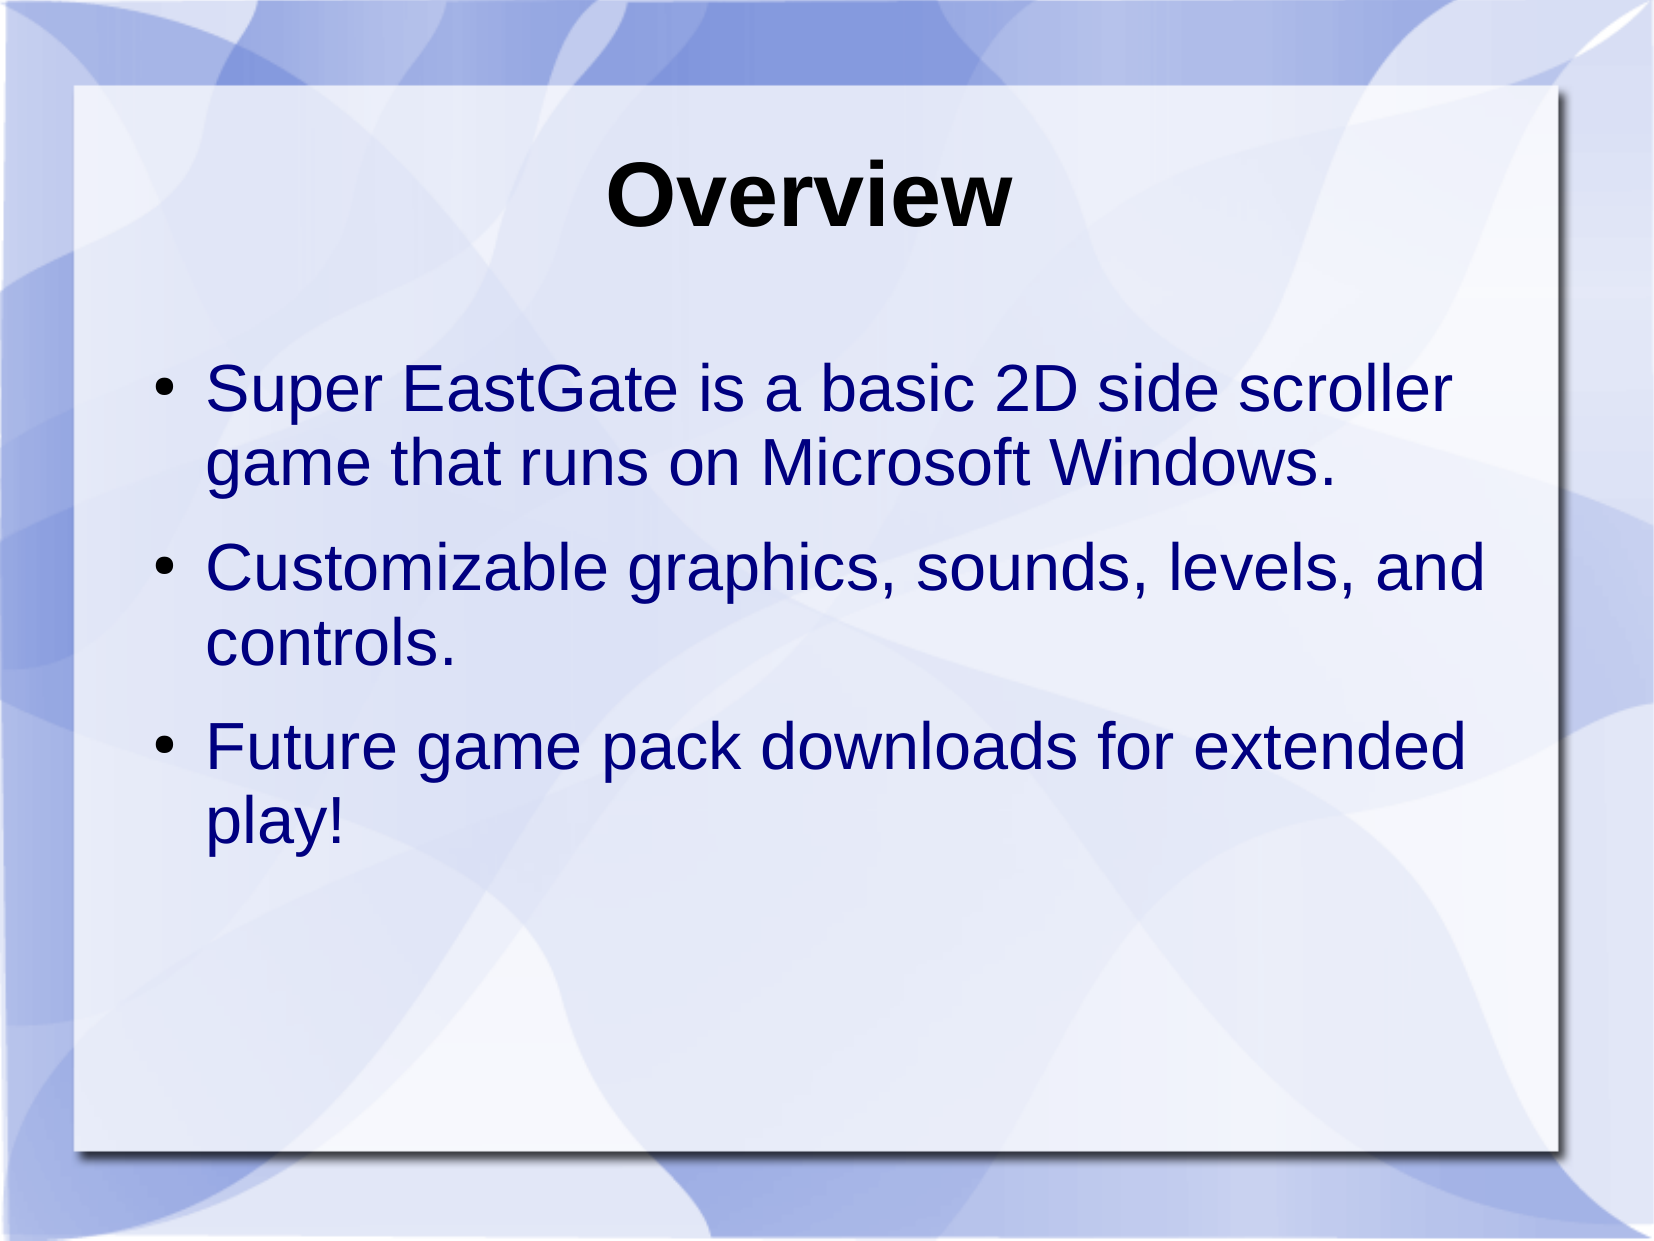

# Overview
Super EastGate is a basic 2D side scroller game that runs on Microsoft Windows.
Customizable graphics, sounds, levels, and controls.
Future game pack downloads for extended play!